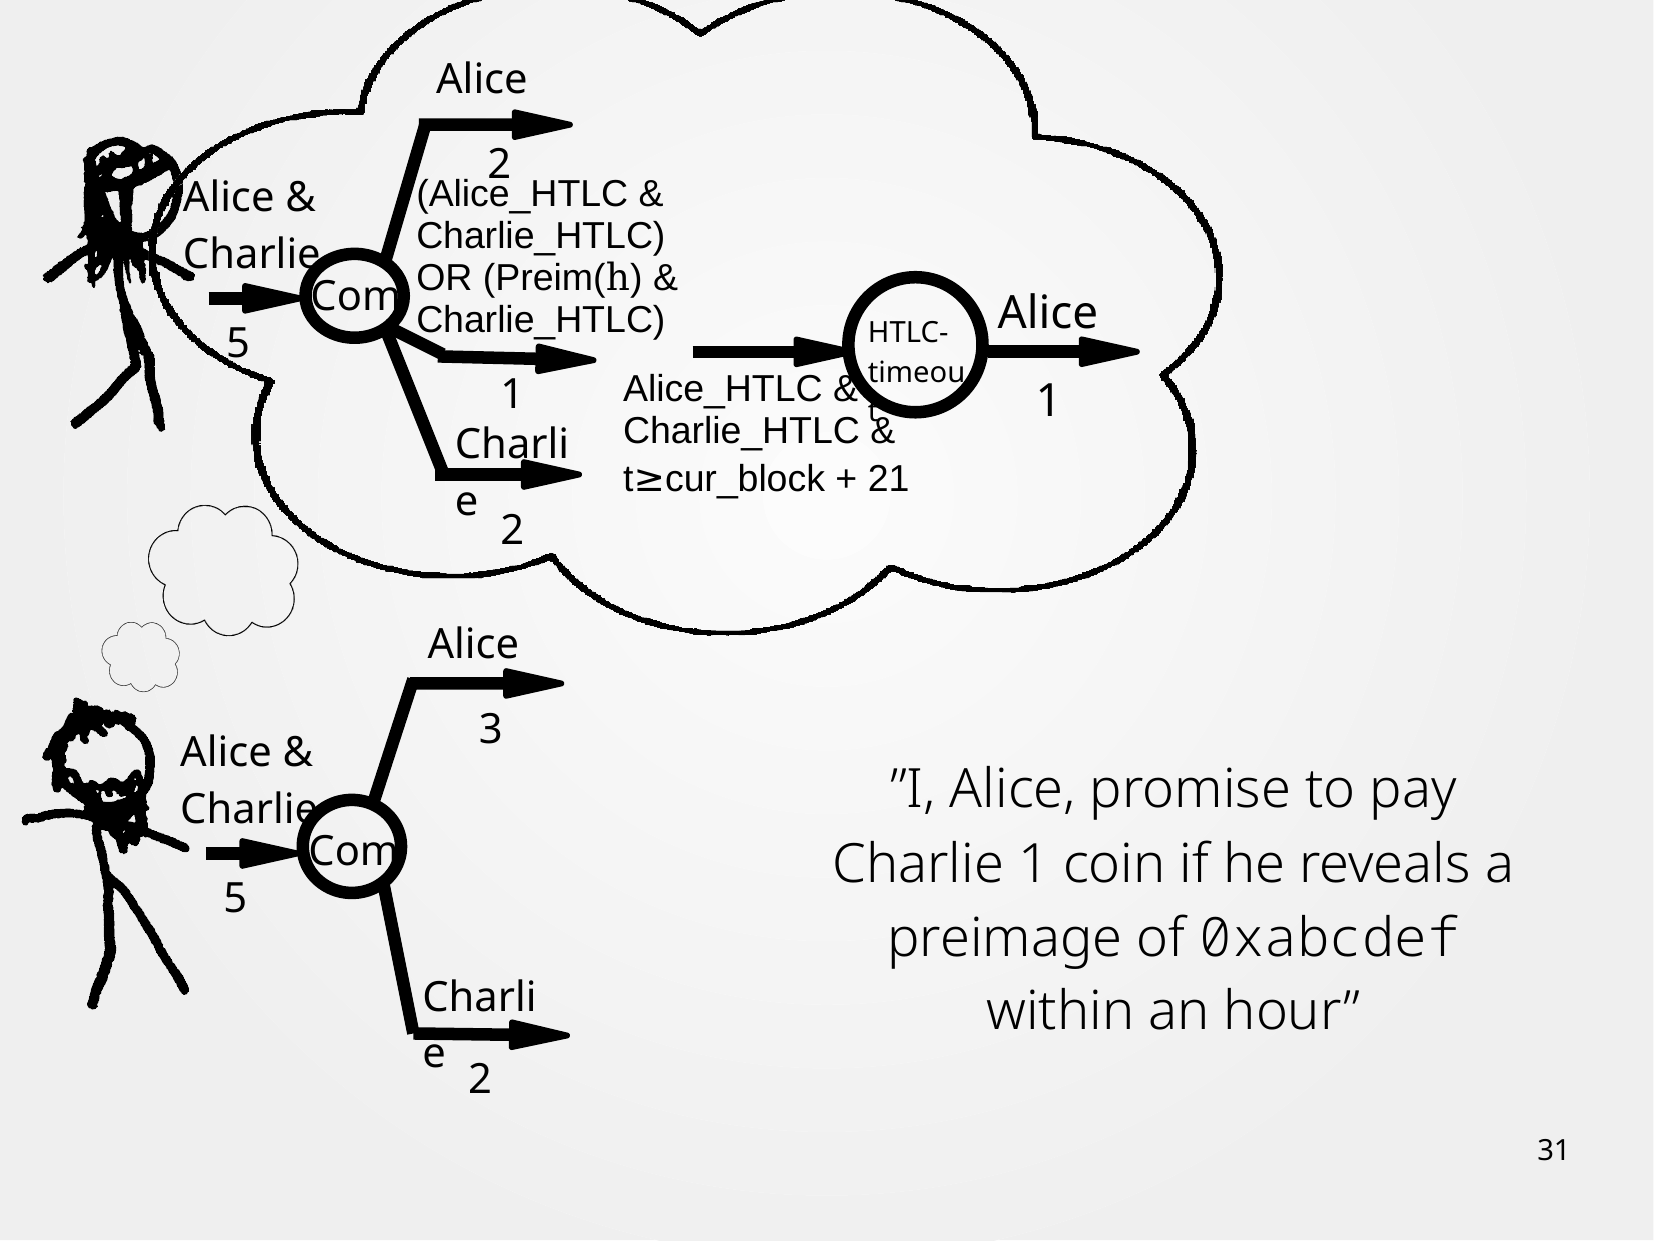

Alice
2
Alice & Charlie
(Alice_HTLC & Charlie_HTLC) OR (Preim(h) & Charlie_HTLC)
Com
Alice
HTLC-timeout
5
1
Alice_HTLC &
Charlie_HTLC &
t≥cur_block + 21
1
Charlie
2
Alice
3
Alice & Charlie
# ”I, Alice, promise to pay Charlie 1 coin if he reveals a preimage of 0xabcdef within an hour”
Com
5
Charlie
2
31